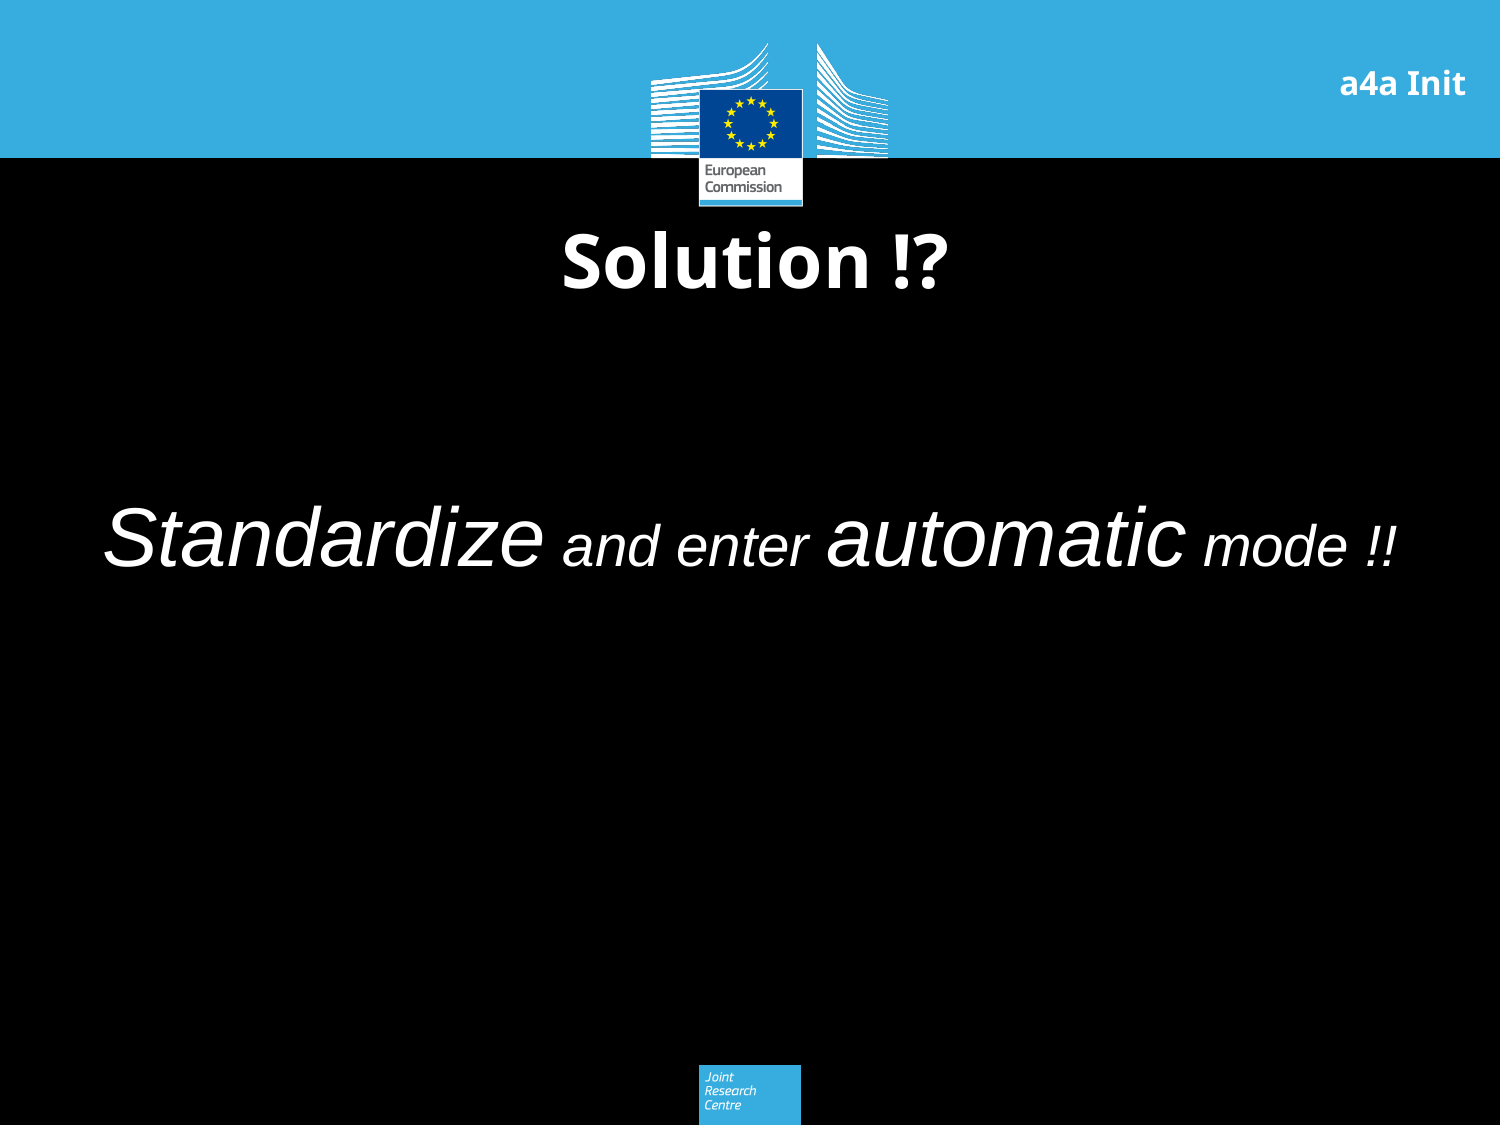

a4a Init
# Solution !?
Standardize and enter automatic mode !!